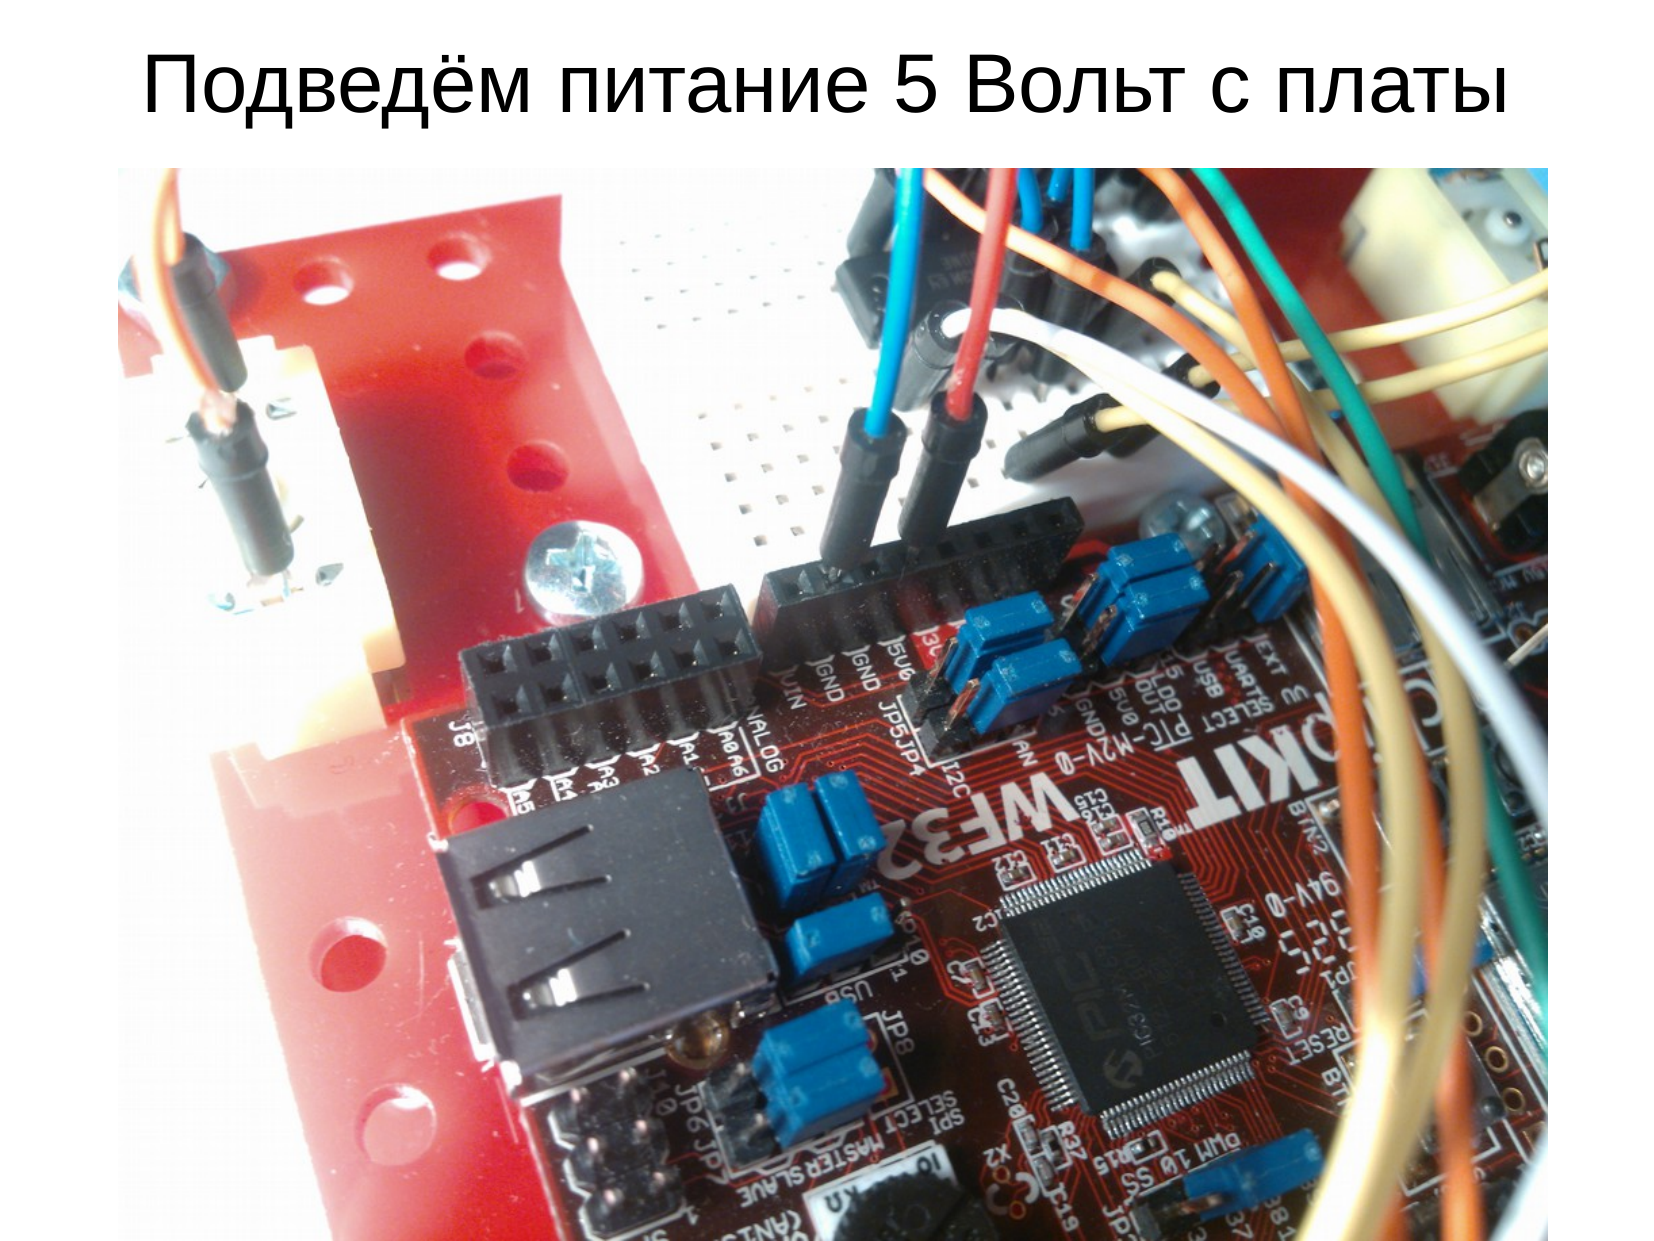

# Подведём питание 5 Вольт с платы